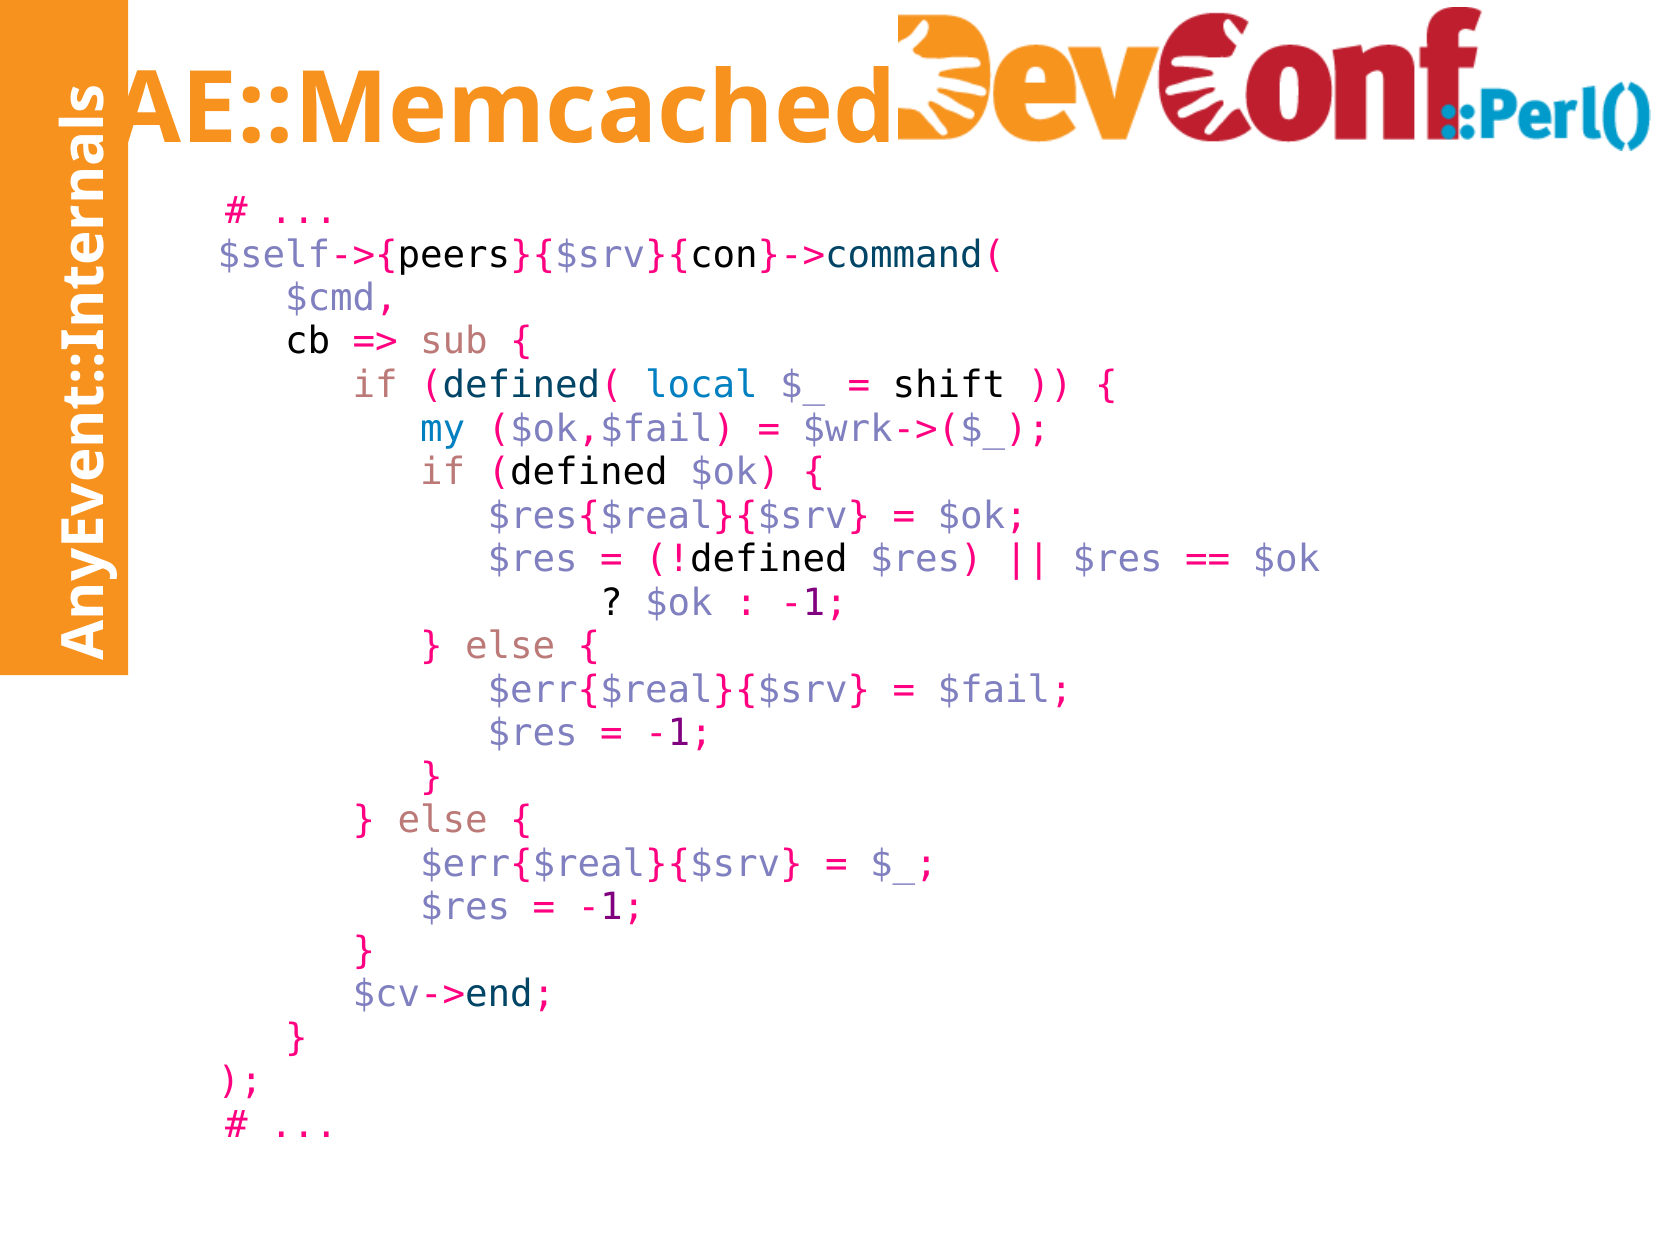

# AE::Memcached
	# ...
 $self->{peers}{$srv}{con}->command(
 $cmd,
 cb => sub {
 if (defined( local $_ = shift )) {
 my ($ok,$fail) = $wrk->($_);
 if (defined $ok) {
 $res{$real}{$srv} = $ok;
 $res = (!defined $res) || $res == $ok
 ? $ok : -1;
 } else {
 $err{$real}{$srv} = $fail;
 $res = -1;
 }
 } else {
 $err{$real}{$srv} = $_;
 $res = -1;
 }
 $cv->end;
 }
 );
	# ...
 AnyEvent::Internals